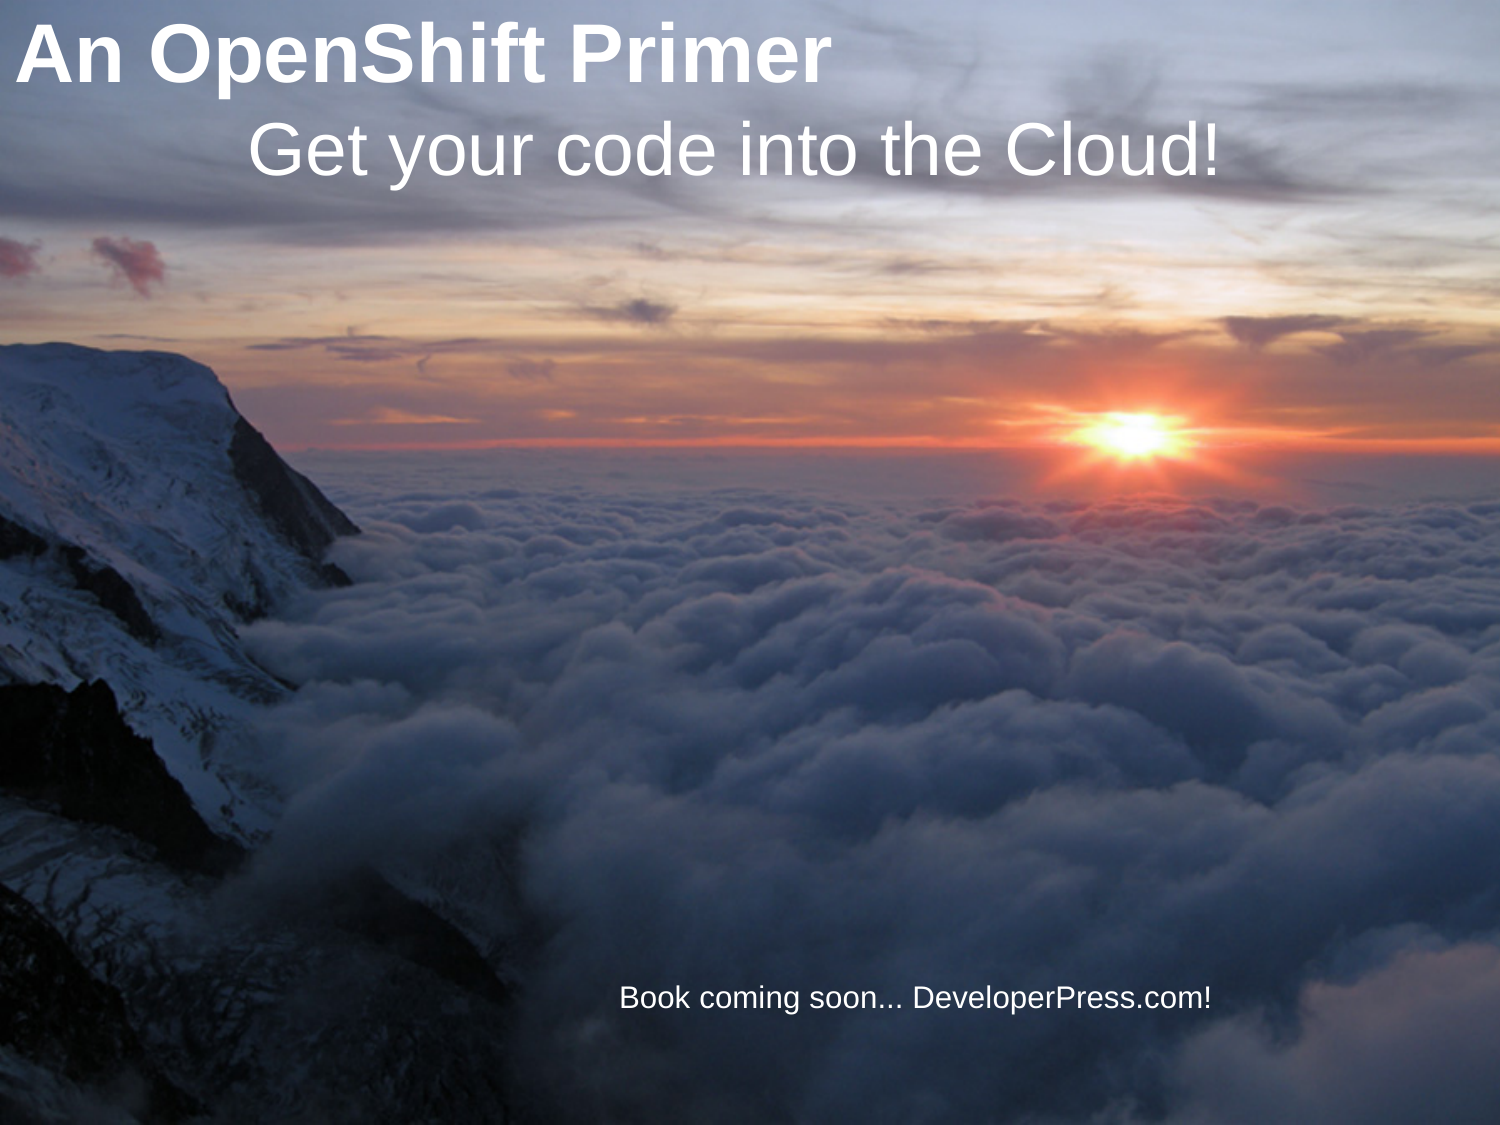

# An OpenShift Primer Get your code into the Cloud!
Book coming soon... DeveloperPress.com!